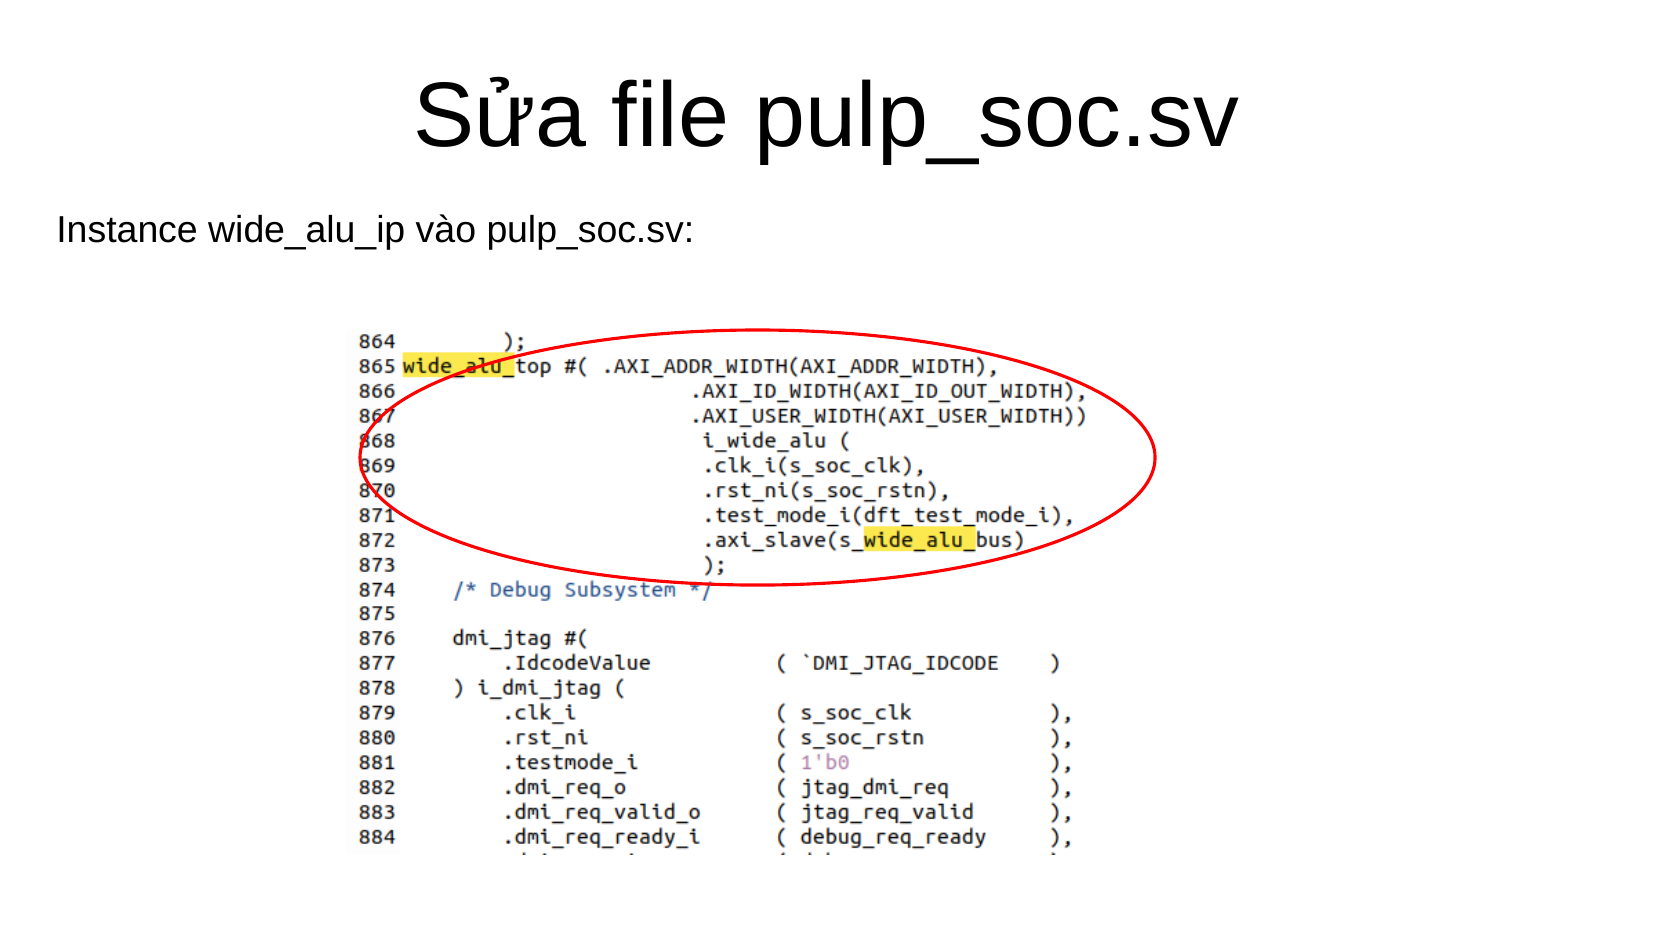

# Sửa file pulp_soc.sv
Instance wide_alu_ip vào pulp_soc.sv: